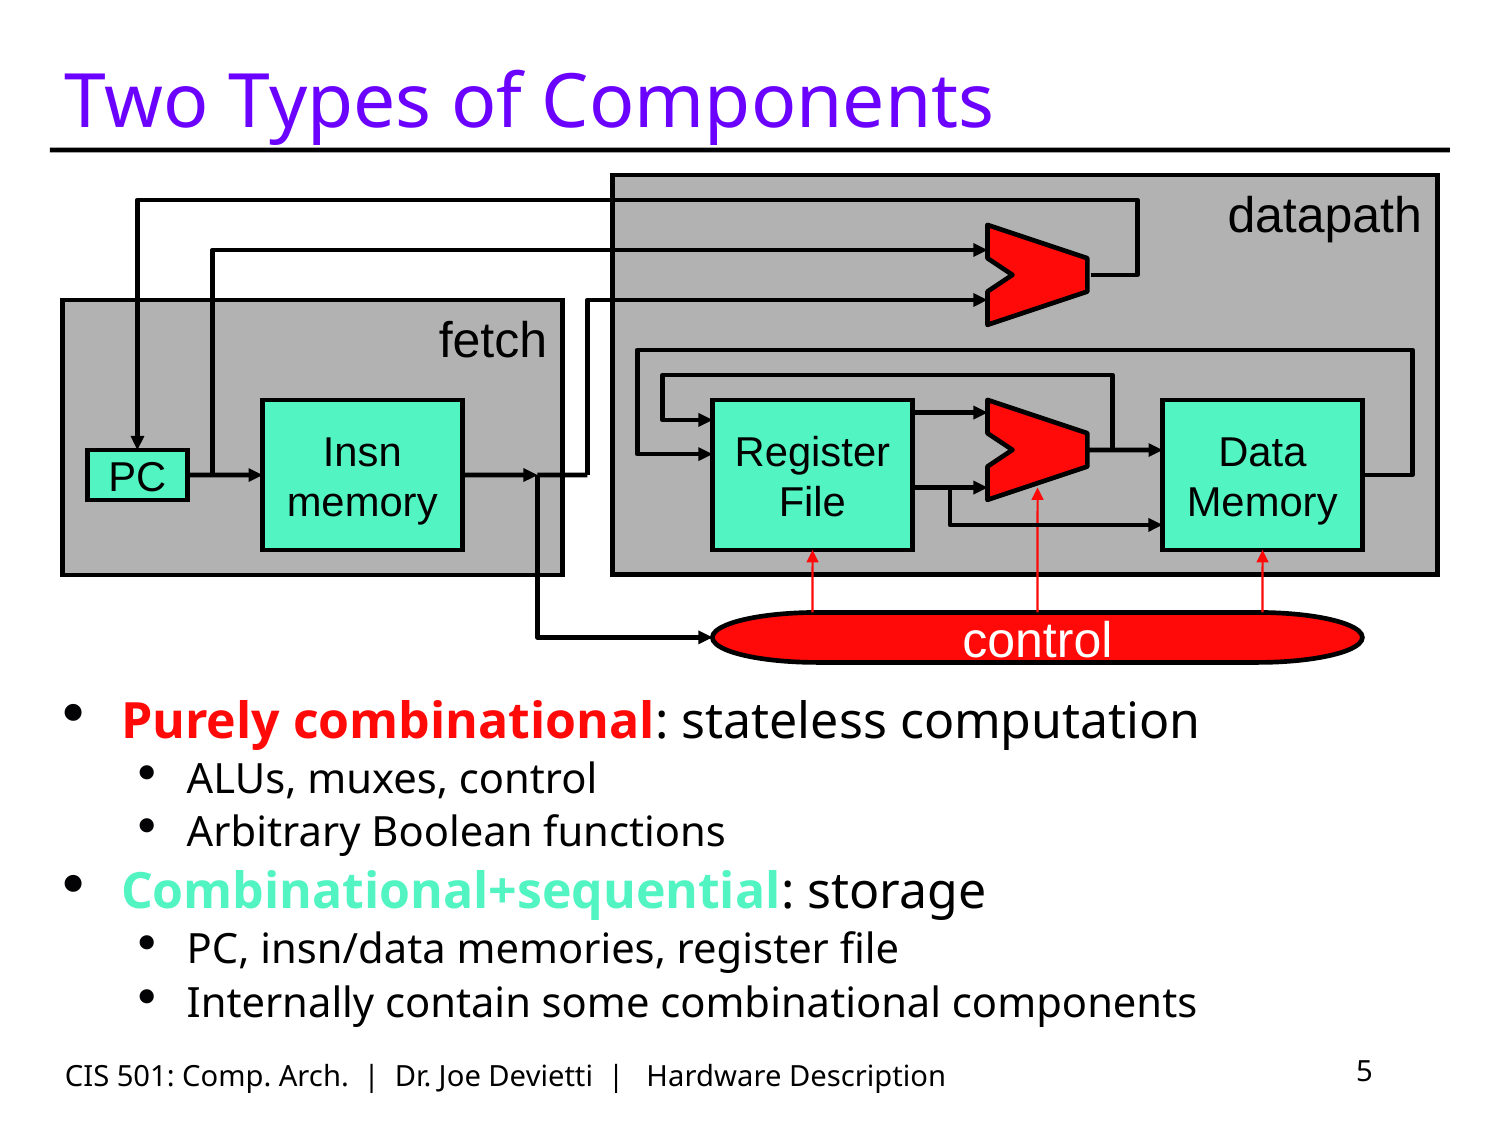

Two Types of Components
datapath
fetch
Insn
memory
Register
File
Data
Memory
PC
control
Purely combinational: stateless computation
ALUs, muxes, control
Arbitrary Boolean functions
Combinational+sequential: storage
PC, insn/data memories, register file
Internally contain some combinational components
CIS 501: Comp. Arch. | Dr. Joe Devietti | Hardware Description